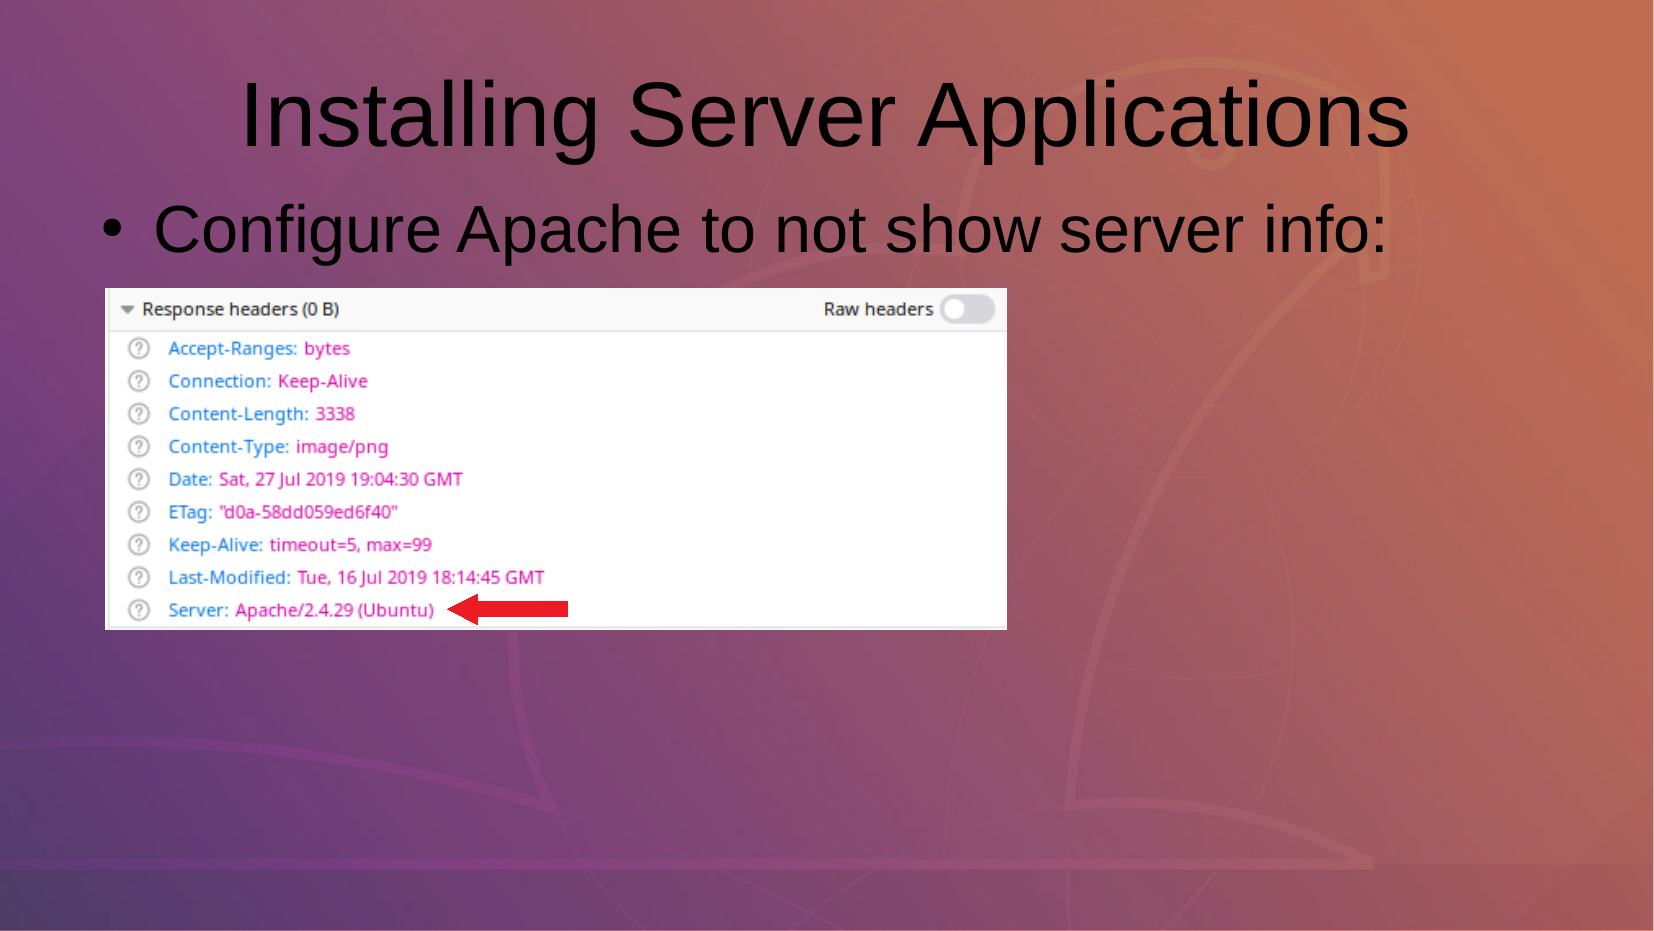

# Installing Server Applications
Configure Apache to not show server info: